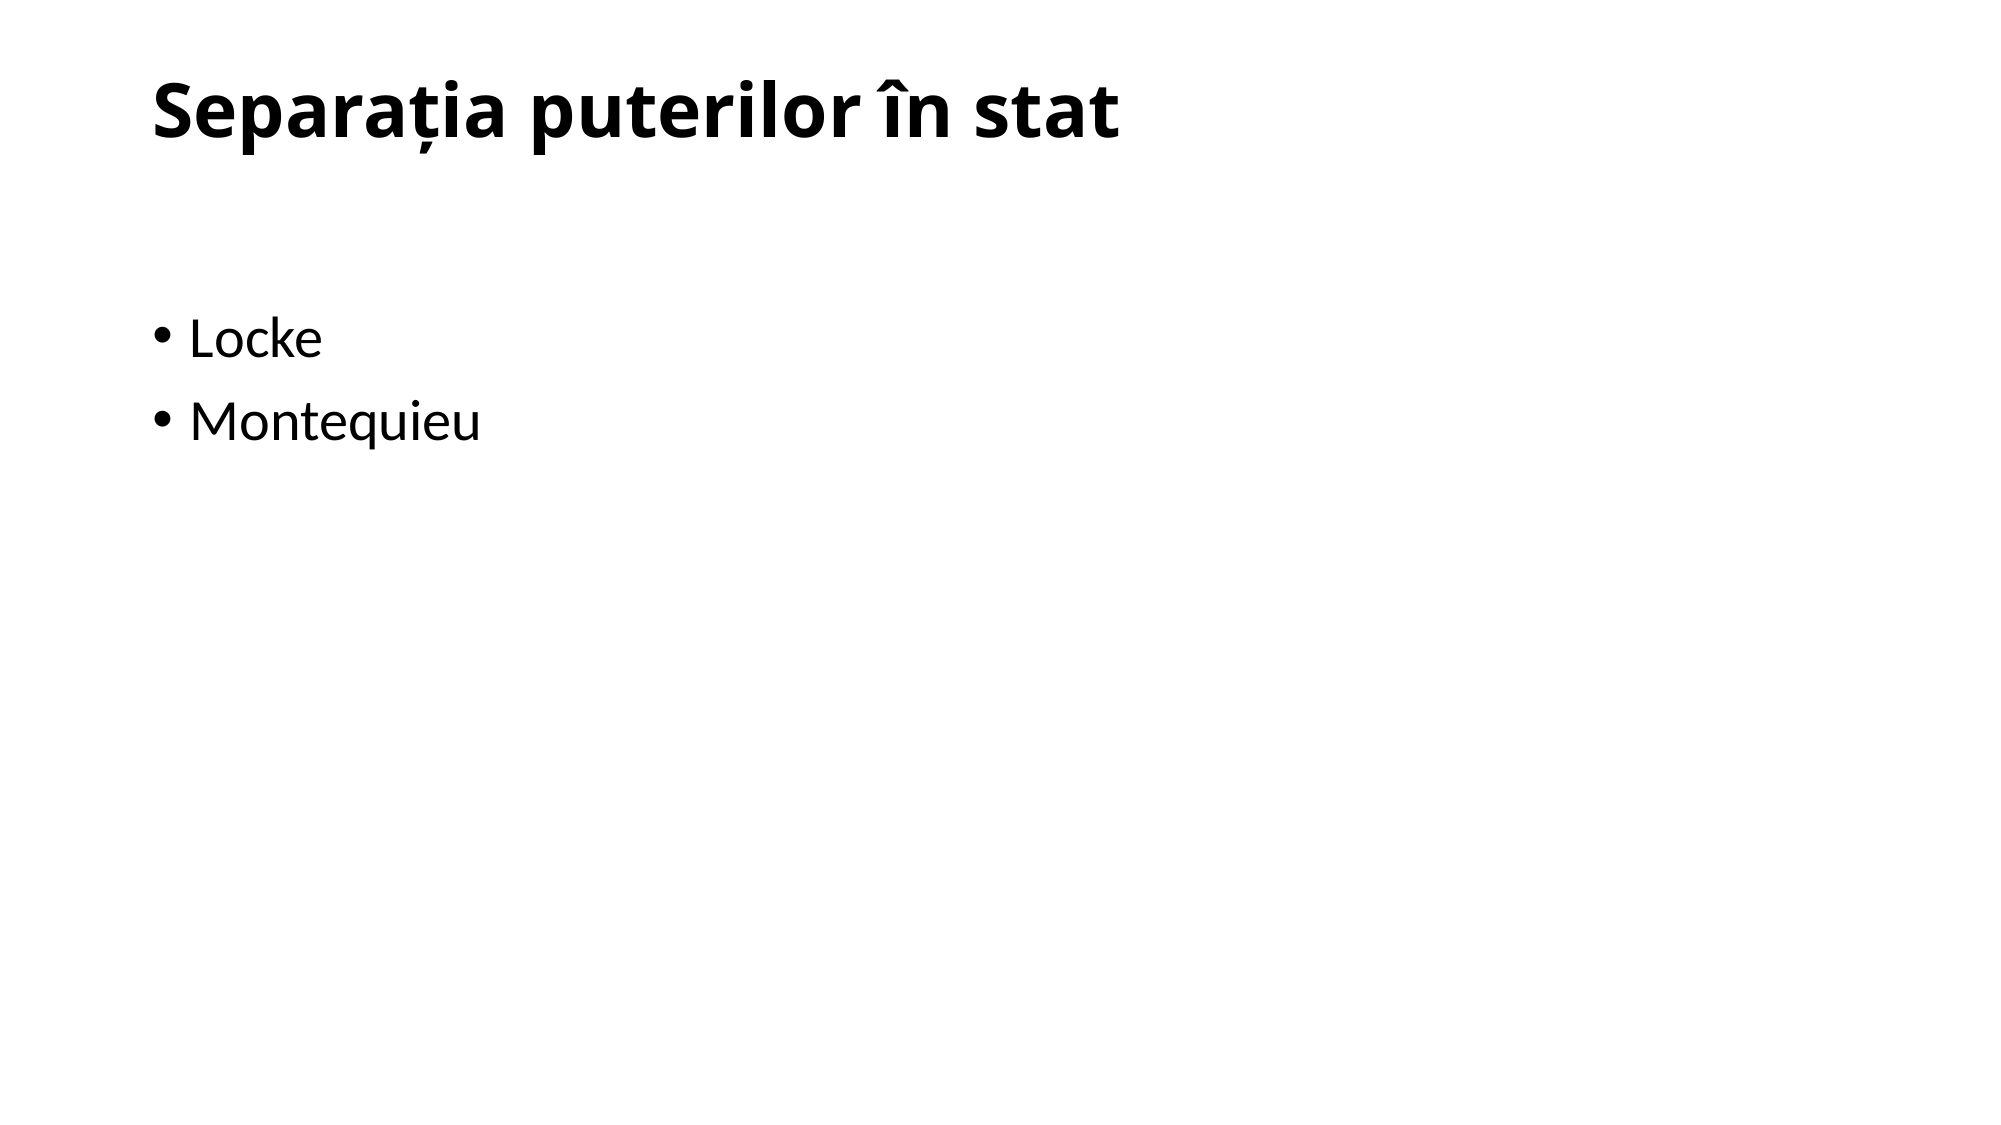

# Separația puterilor în stat
Locke
Montequieu